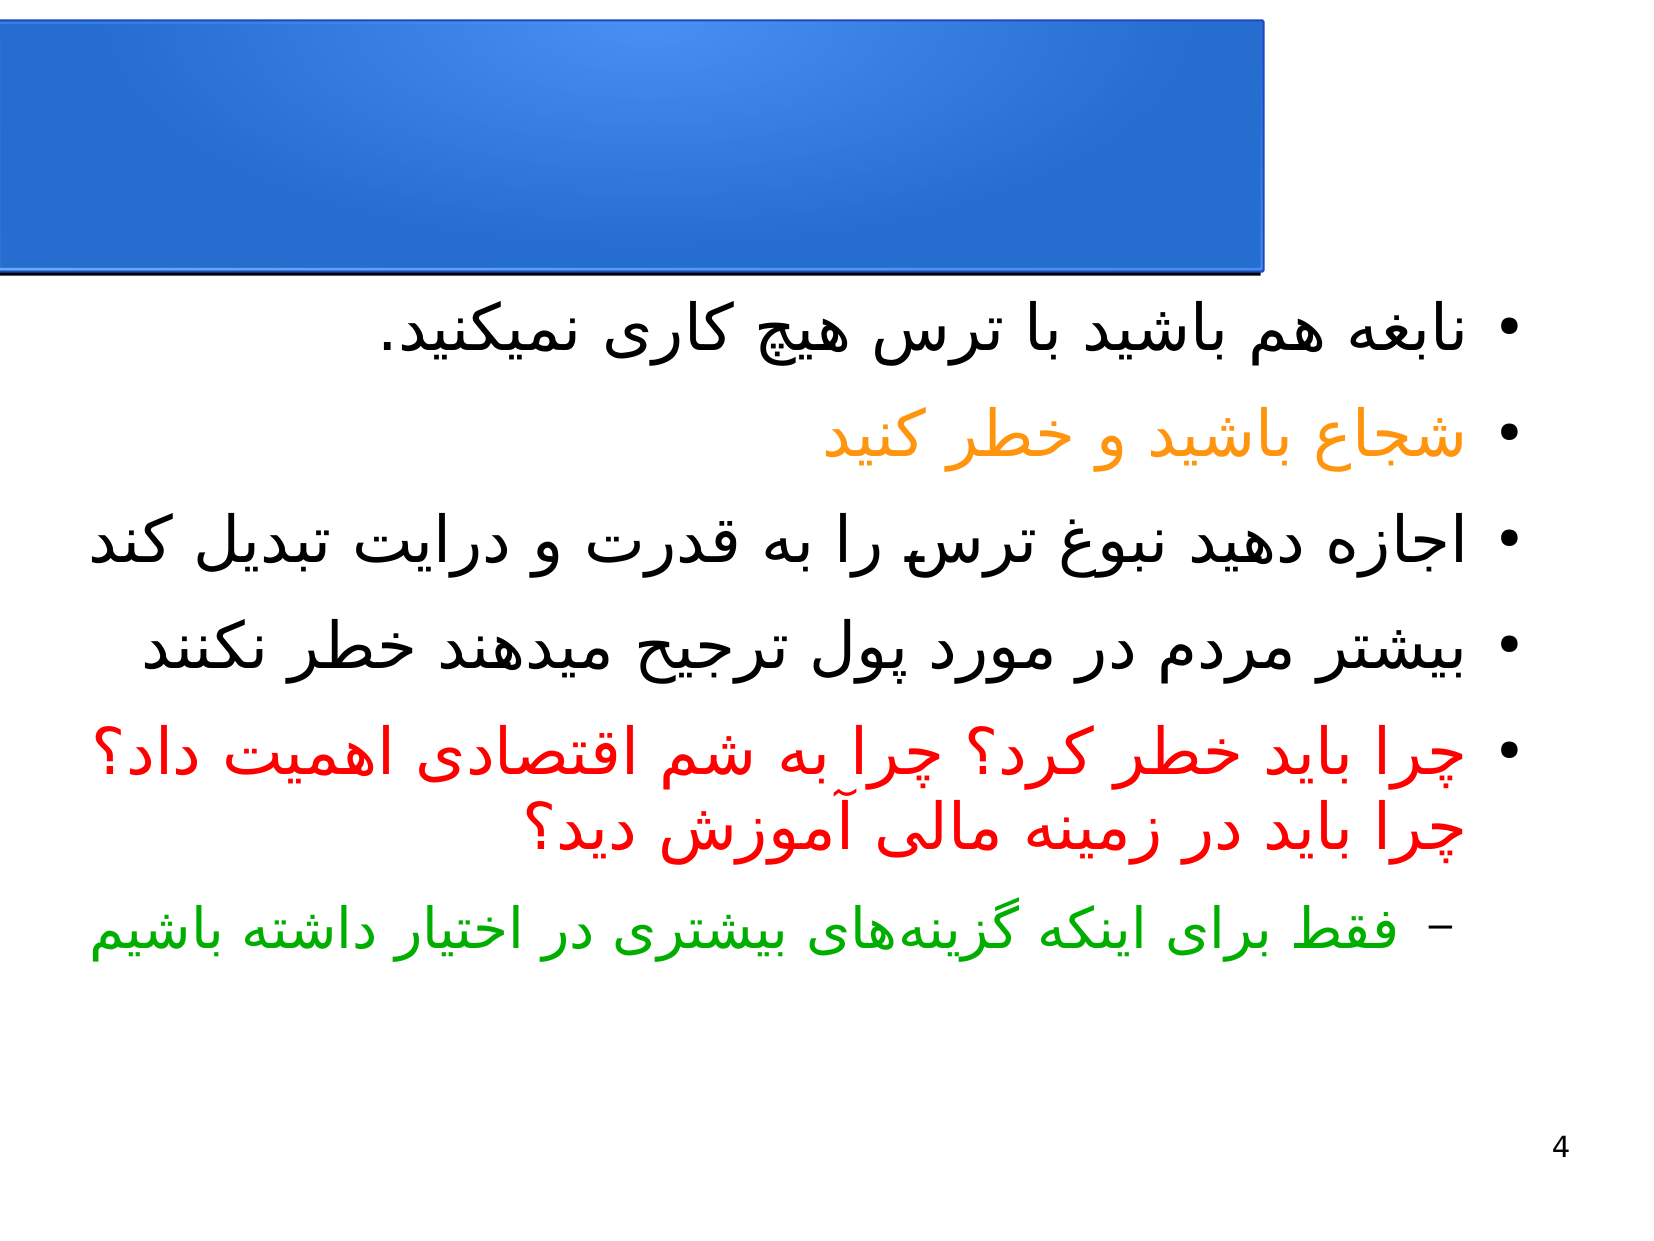

#
نابغه هم باشید با ترس هیچ کاری نمیکنید.
شجاع باشید و خطر کنید
اجازه دهید نبوغ ترس را به قدرت و درایت تبدیل کند
بیشتر مردم در مورد پول ترجیح میدهند خطر نکنند
چرا باید خطر کرد؟ چرا به شم اقتصادی اهمیت داد؟ چرا باید در زمینه مالی آموزش دید؟
فقط برای اینکه گزینه‌های بیشتری در اختیار داشته باشیم
4